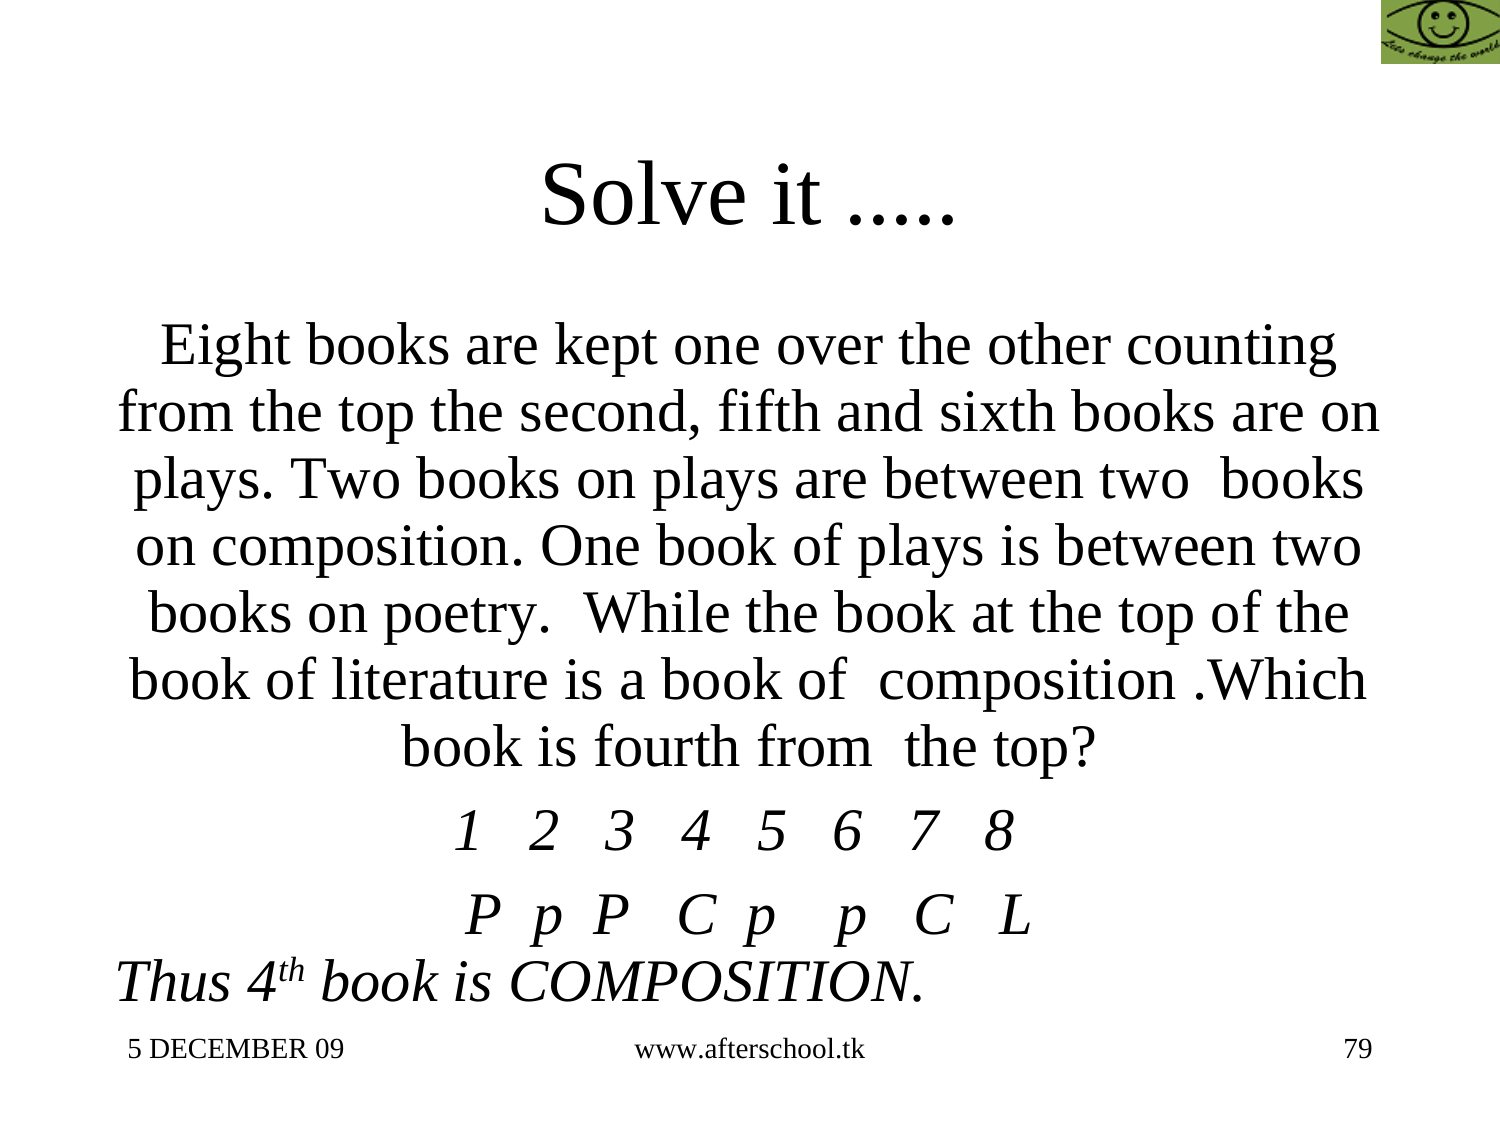

# Solve it .....
Eight books are kept one over the other counting from the top the second, fifth and sixth books are on plays. Two books on plays are between two books on composition. One book of plays is between two books on poetry. While the book at the top of the book of literature is a book of composition .Which book is fourth from the top?
1 2 3 4 5 6 7 8
 P p P C p p C L Thus 4th book is COMPOSITION.
MFI Seminar Jain PG College
AFTERSCHOOOL centre for social entrepreneurship
79